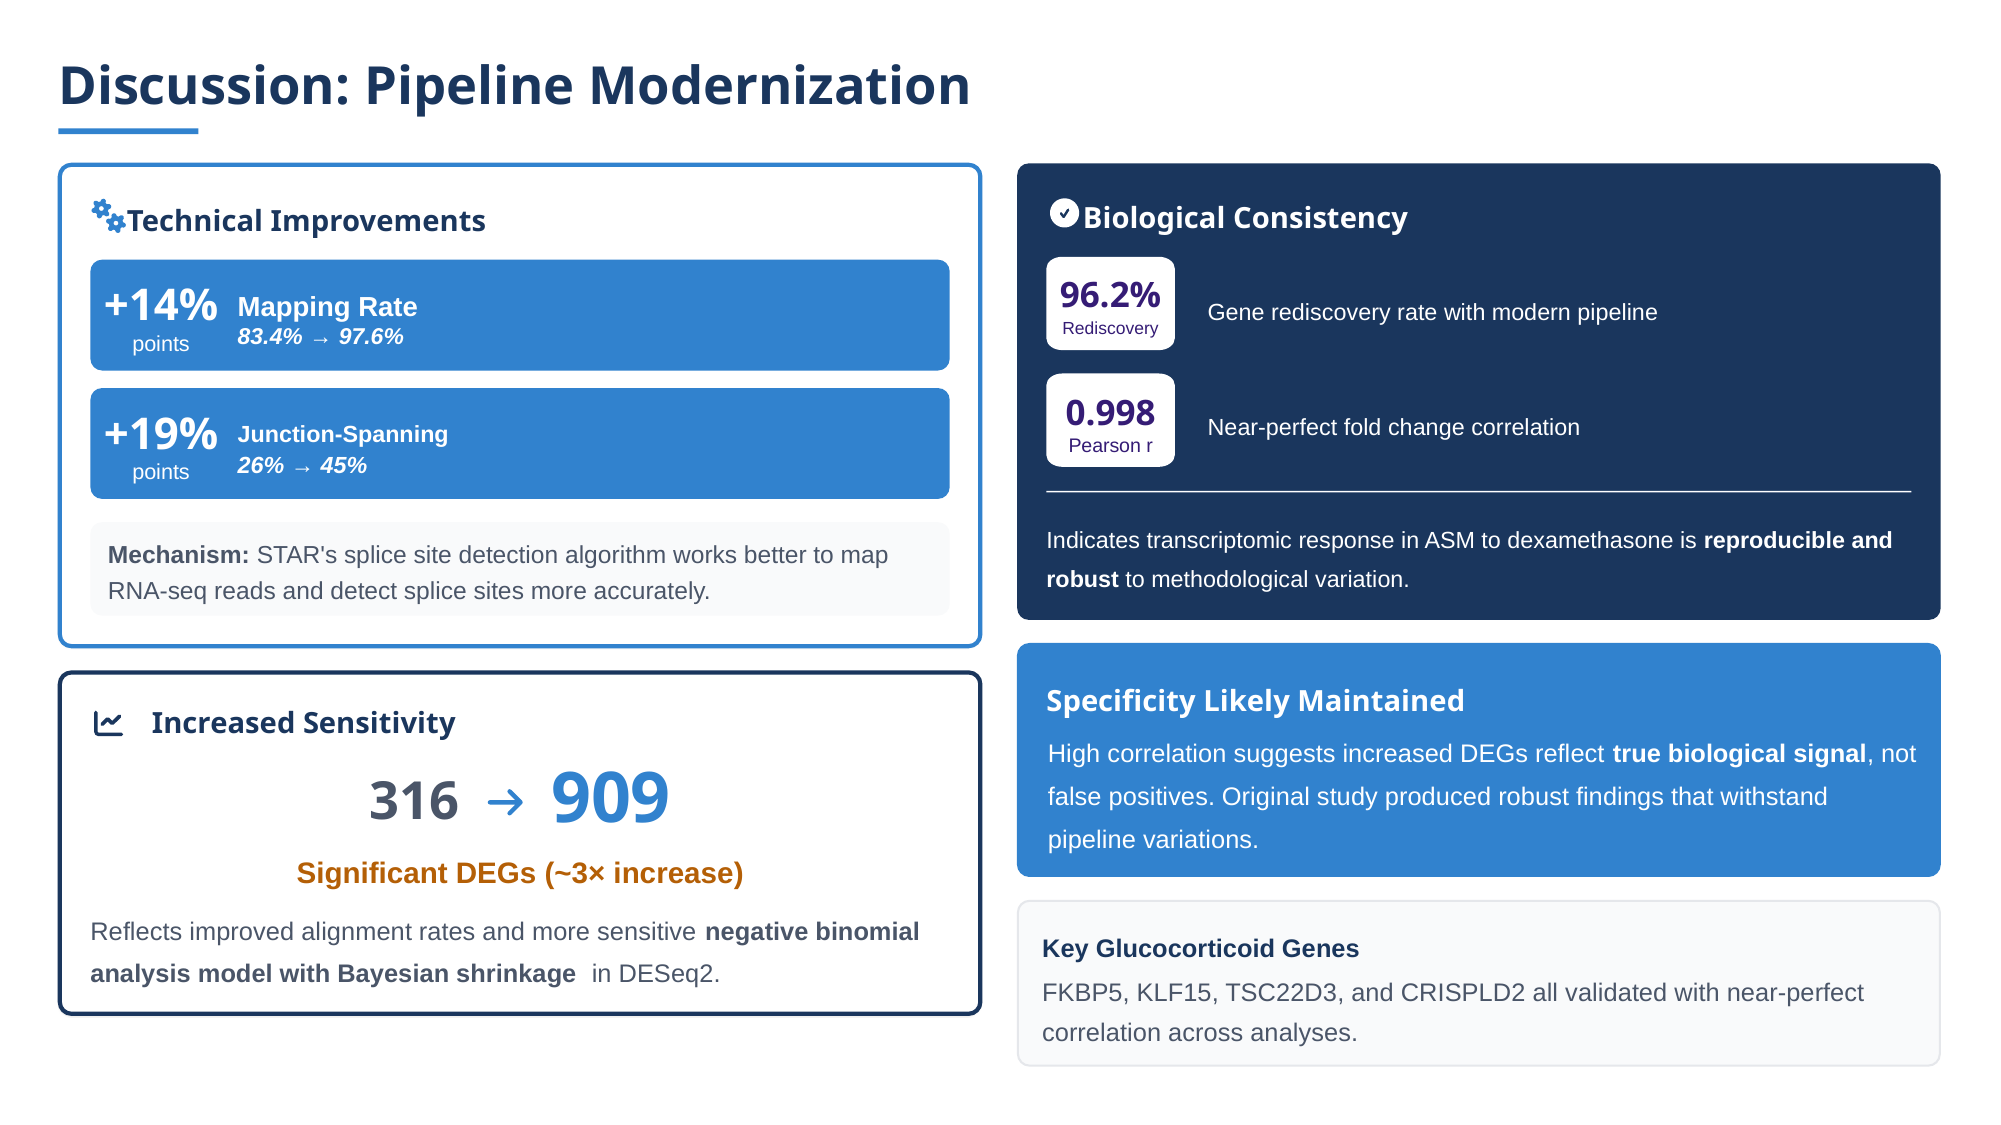

Discussion: Pipeline Modernization
Biological Consistency
Technical Improvements
96.2%
+14%
Mapping Rate
Gene rediscovery rate with modern pipeline
Rediscovery
83.4% → 97.6%
points
0.998
Near-perfect fold change correlation
+19%
Junction-Spanning
Pearson r
26% → 45%
points
Indicates transcriptomic response in ASM to dexamethasone is reproducible and robust to methodological variation.
Mechanism: STAR's splice site detection algorithm works better to map RNA-seq reads and detect splice sites more accurately.
Specificity Likely Maintained
Increased Sensitivity
High correlation suggests increased DEGs reflect true biological signal, not false positives. Original study produced robust findings that withstand pipeline variations.
909
316
Significant DEGs (~3× increase)
Reflects improved alignment rates and more sensitive negative binomial analysis model with Bayesian shrinkage in DESeq2.
Key Glucocorticoid Genes
FKBP5, KLF15, TSC22D3, and CRISPLD2 all validated with near-perfect correlation across analyses.